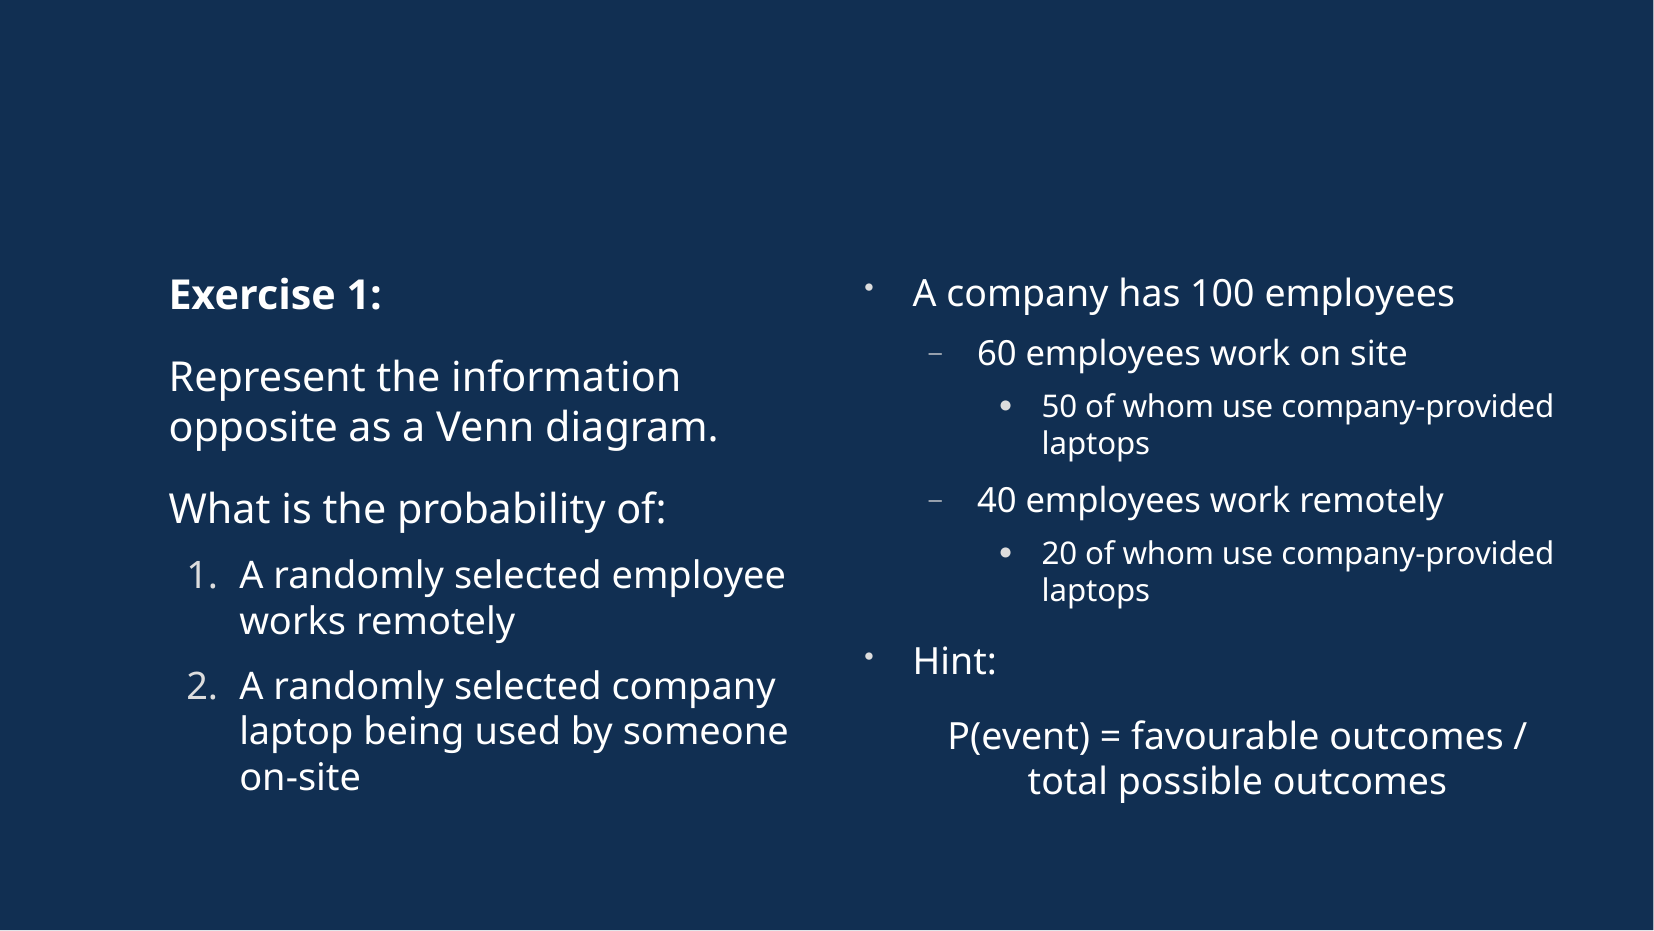

#
Exercise 1:
Represent the information opposite as a Venn diagram.
What is the probability of:
A randomly selected employee works remotely
A randomly selected company laptop being used by someone on-site
A company has 100 employees
60 employees work on site
50 of whom use company-provided laptops
40 employees work remotely
20 of whom use company-provided laptops
Hint:
P(event) = favourable outcomes / total possible outcomes